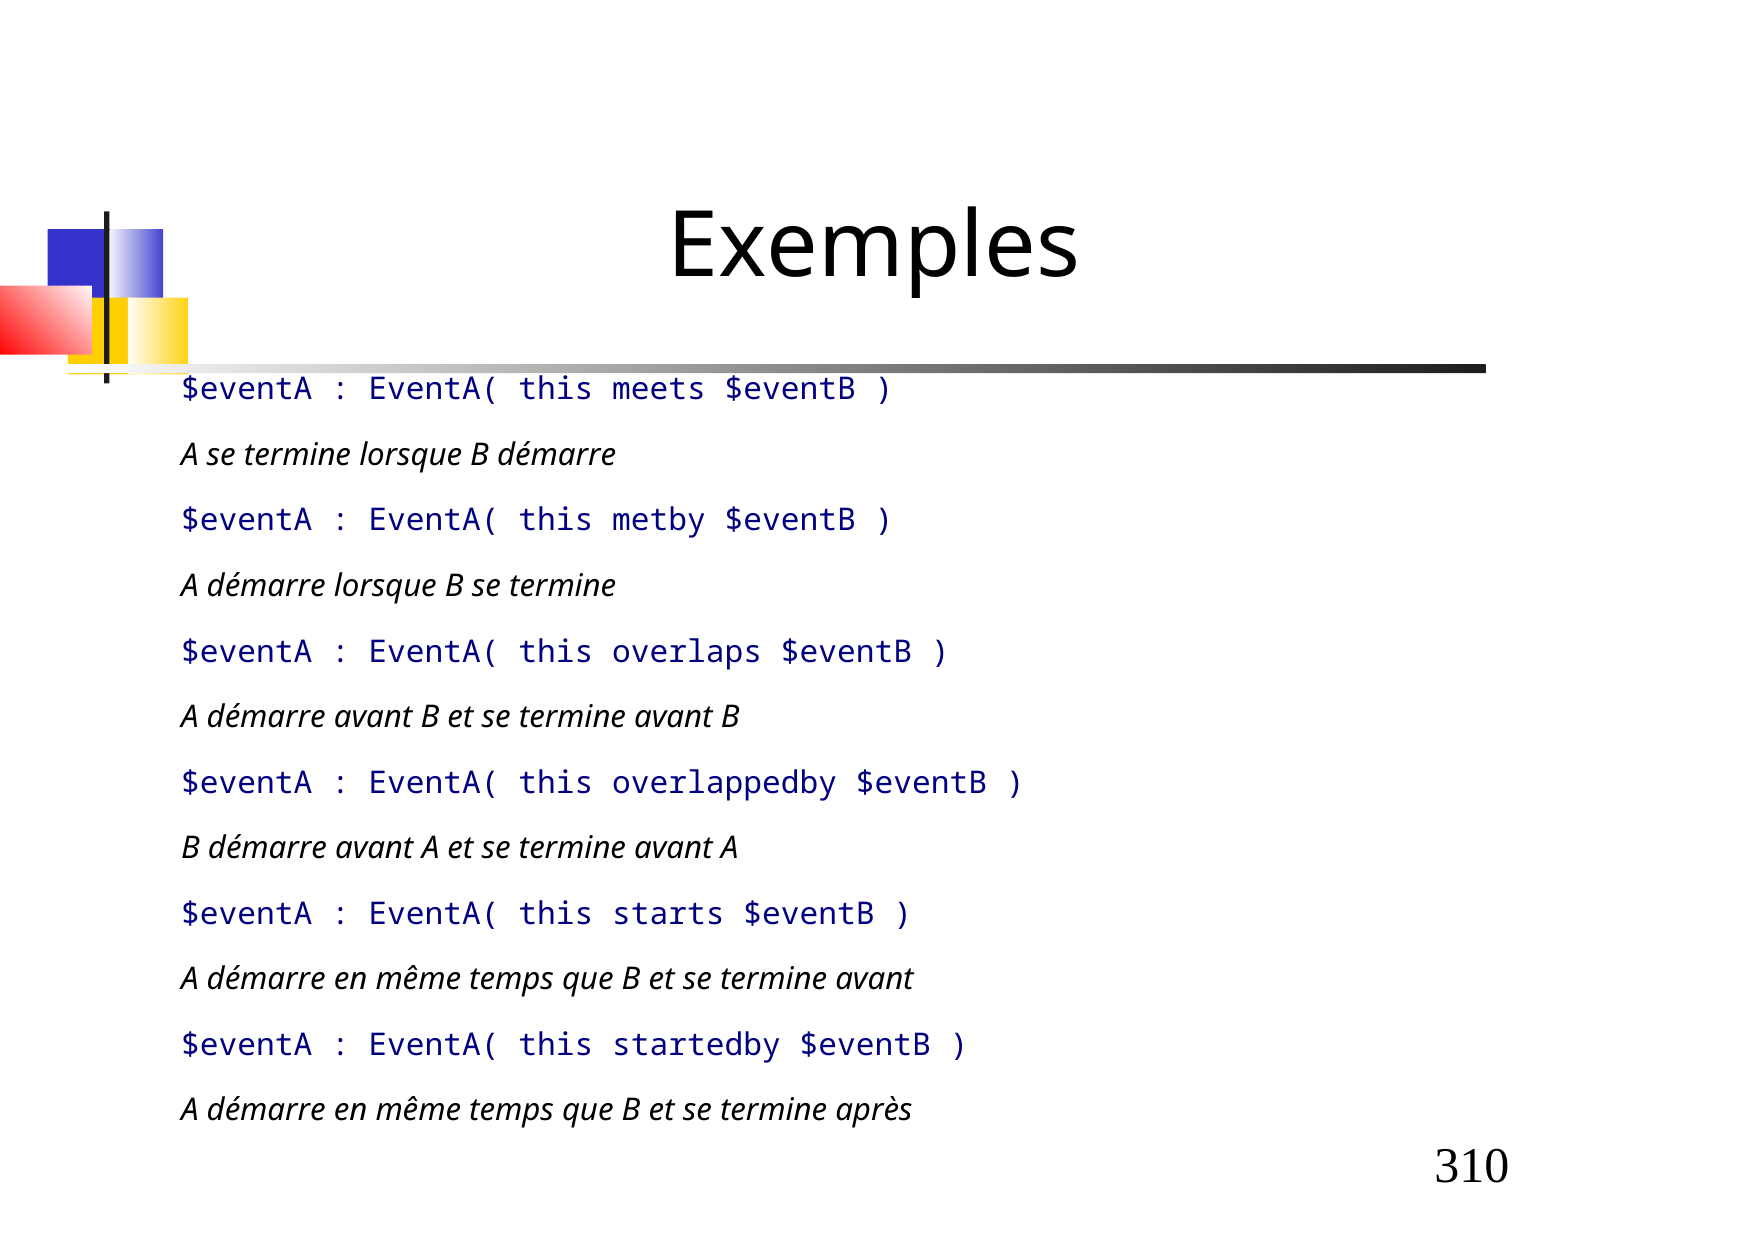

# Exemples
$eventA : EventA( this meets $eventB )
A se termine lorsque B démarre
$eventA : EventA( this metby $eventB )
A démarre lorsque B se termine
$eventA : EventA( this overlaps $eventB )
A démarre avant B et se termine avant B
$eventA : EventA( this overlappedby $eventB )
B démarre avant A et se termine avant A
$eventA : EventA( this starts $eventB )
A démarre en même temps que B et se termine avant
$eventA : EventA( this startedby $eventB )
A démarre en même temps que B et se termine après